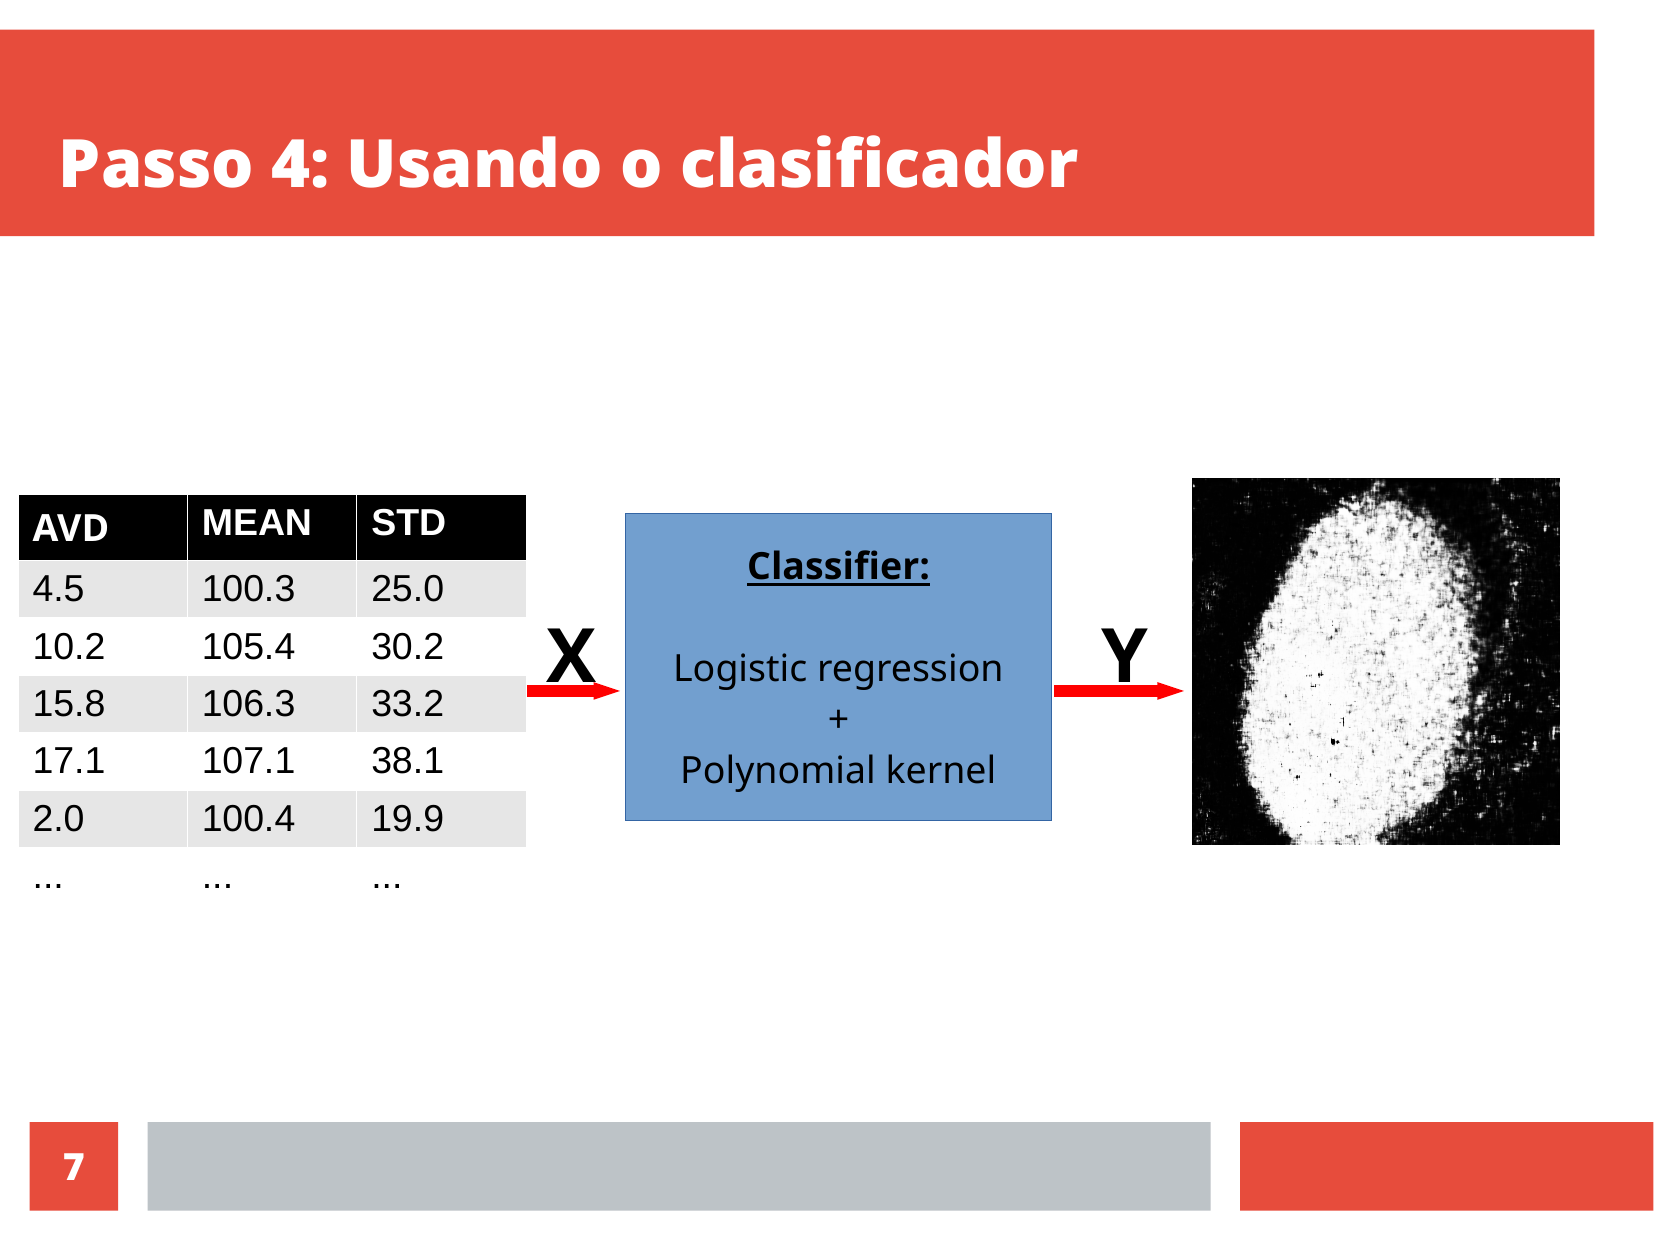

# Passo 4: Usando o clasificador
| AVD | MEAN | STD |
| --- | --- | --- |
| 4.5 | 100.3 | 25.0 |
| 10.2 | 105.4 | 30.2 |
| 15.8 | 106.3 | 33.2 |
| 17.1 | 107.1 | 38.1 |
| 2.0 | 100.4 | 19.9 |
| ... | ... | ... |
Classifier:
Logistic regression
+
Polynomial kernel
X
Y
7